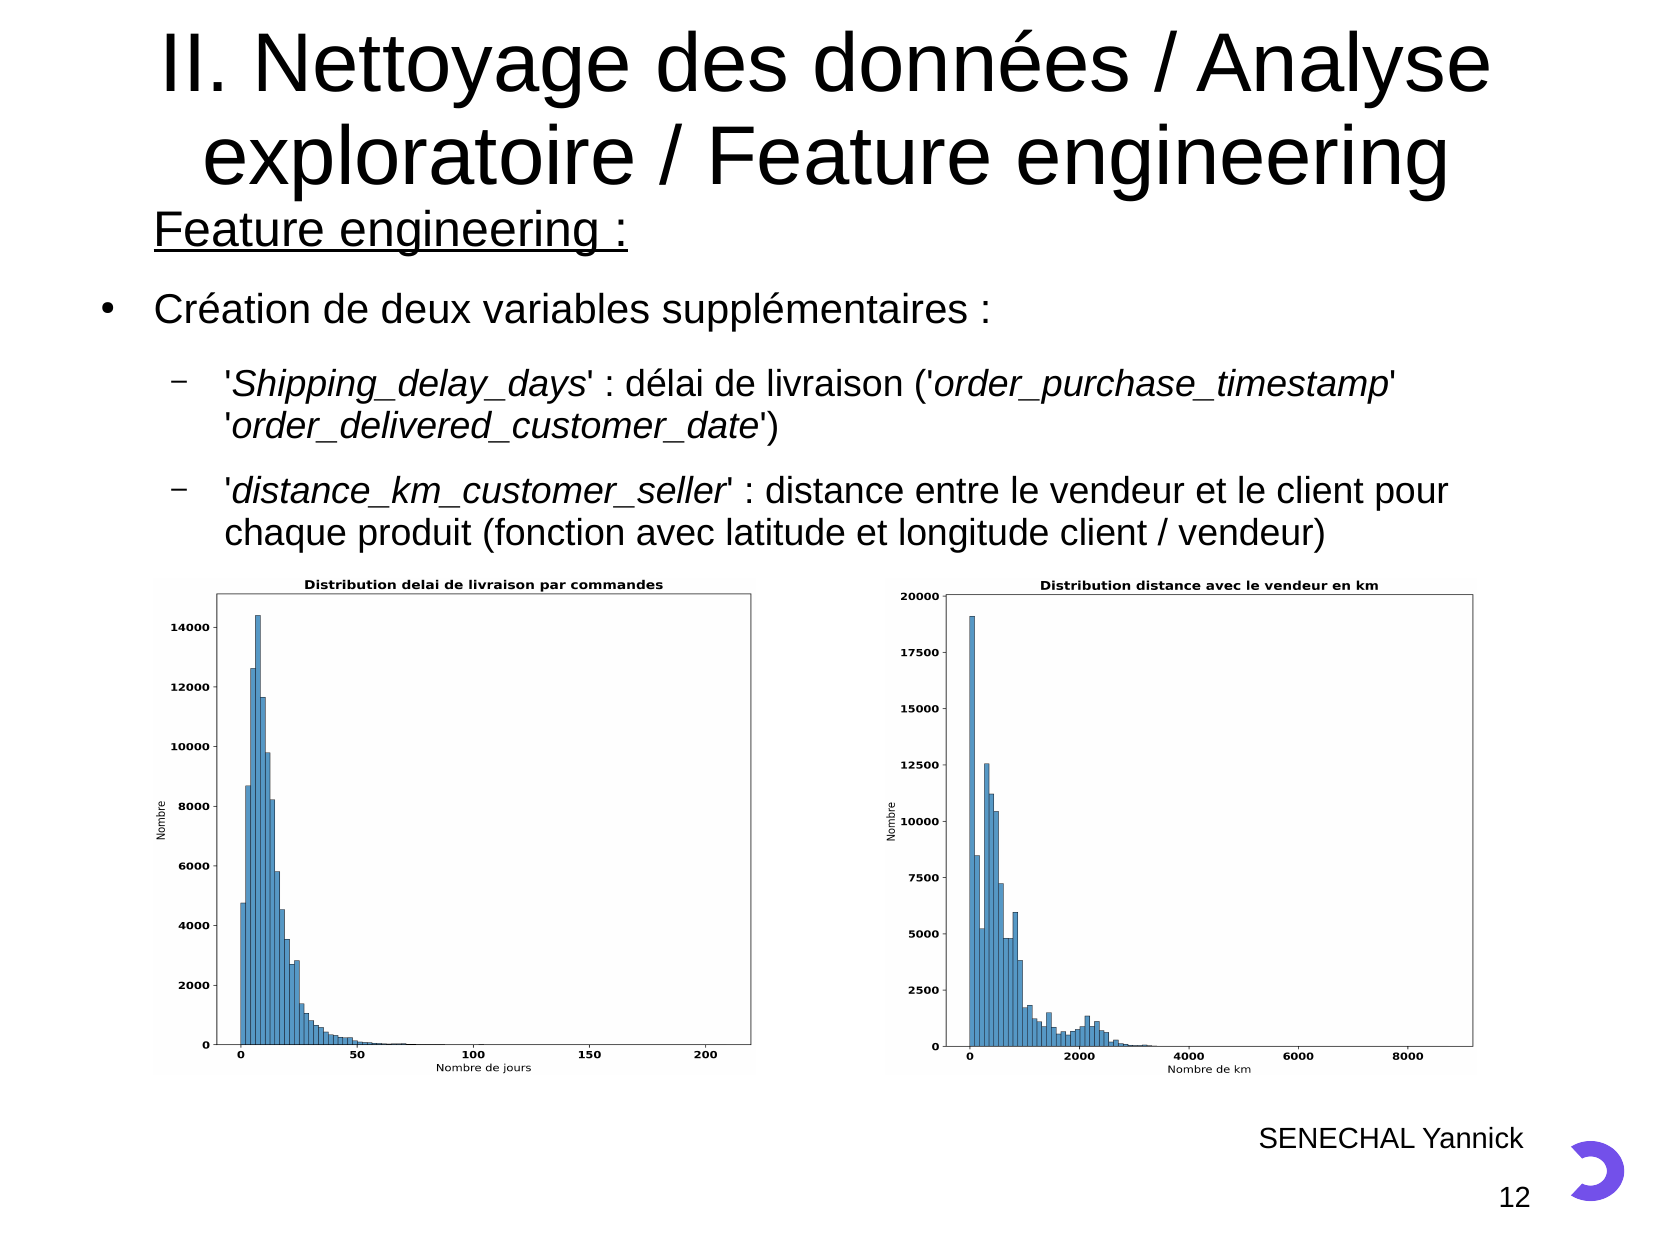

# II. Nettoyage des données / Analyse exploratoire / Feature engineering
Feature engineering :
Création de deux variables supplémentaires :
'Shipping_delay_days' : délai de livraison ('order_purchase_timestamp' 	'order_delivered_customer_date')
'distance_km_customer_seller' : distance entre le vendeur et le client pour chaque produit (fonction avec latitude et longitude client / vendeur)
SENECHAL Yannick
12